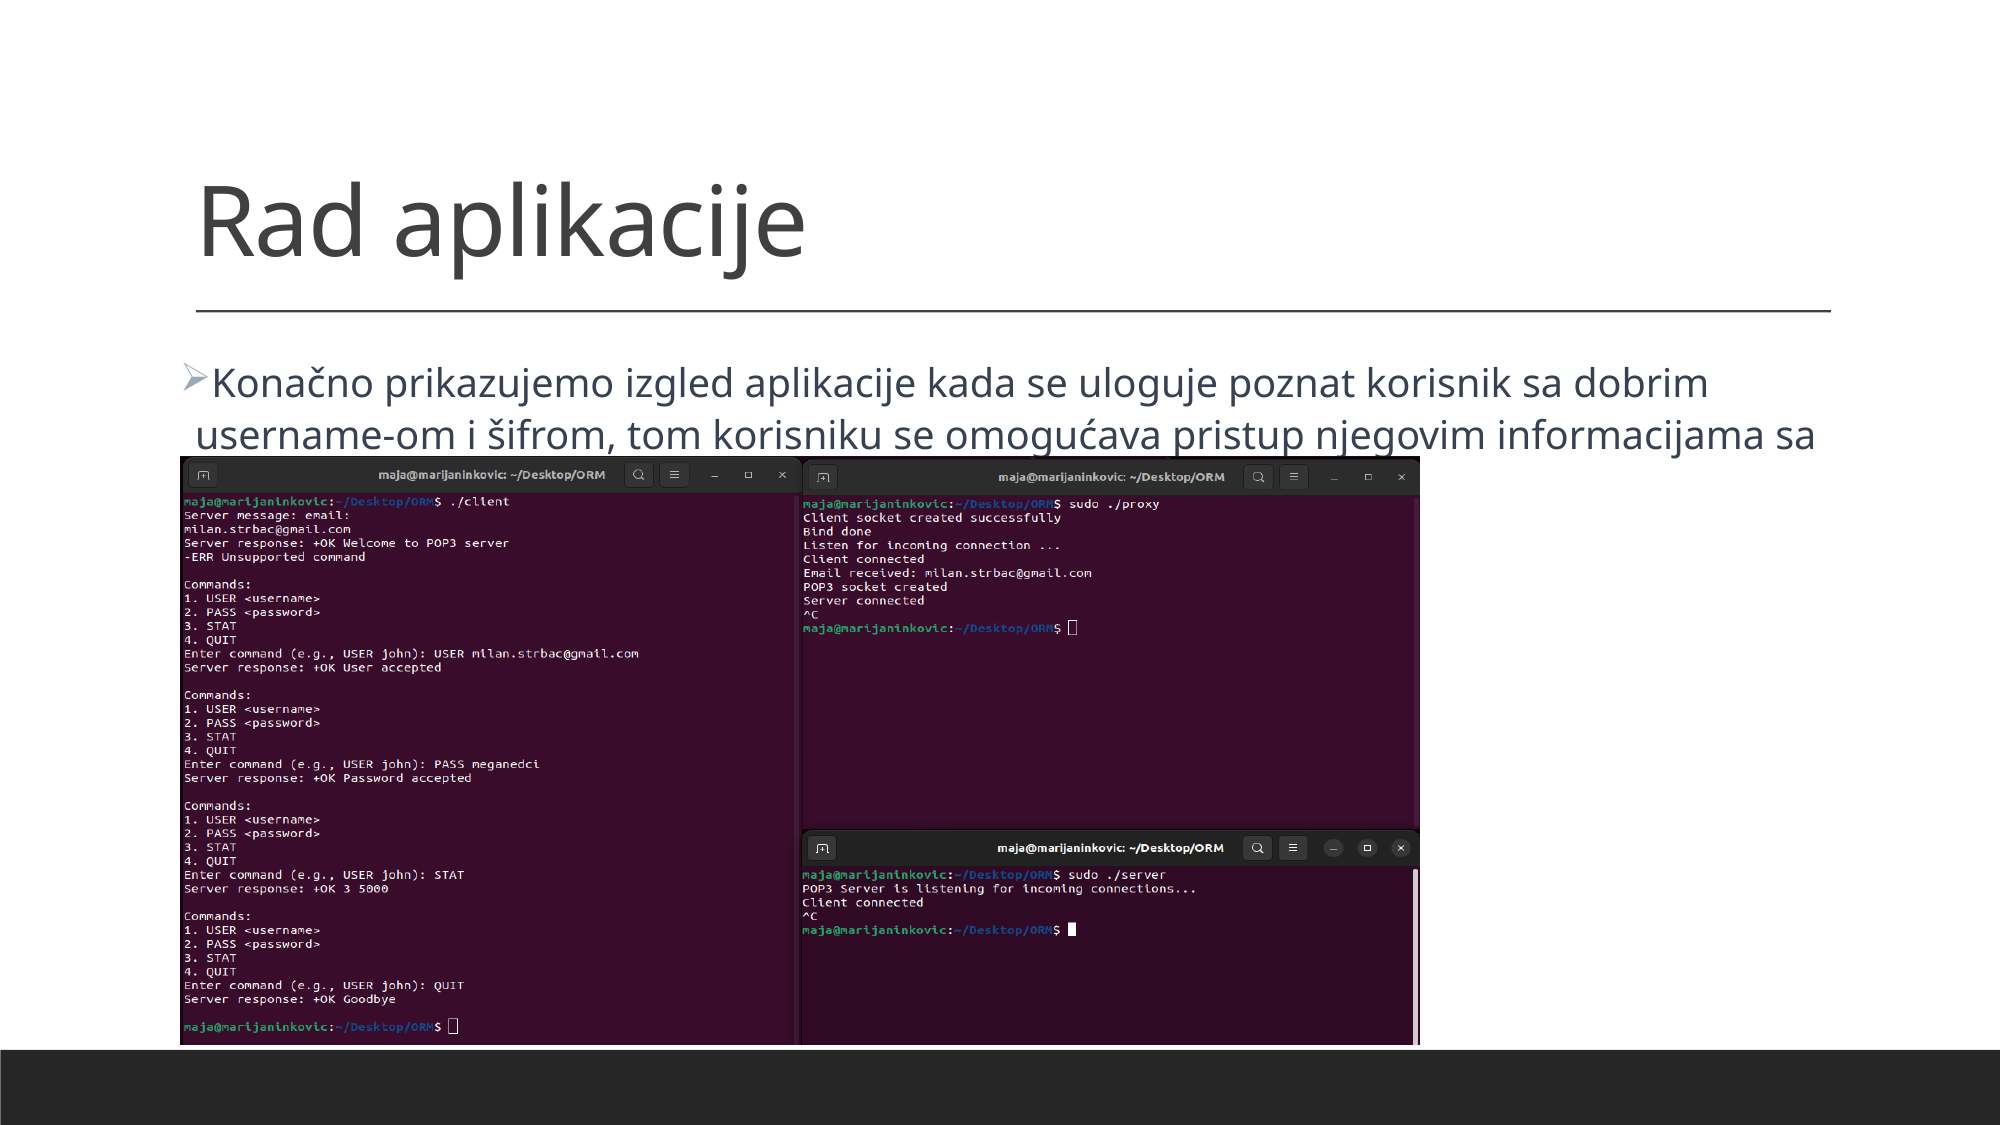

# Rad aplikacije
Konačno prikazujemo izgled aplikacije kada se uloguje poznat korisnik sa dobrim username-om i šifrom, tom korisniku se omogućava pristup njegovim informacijama sa POP3 servera.